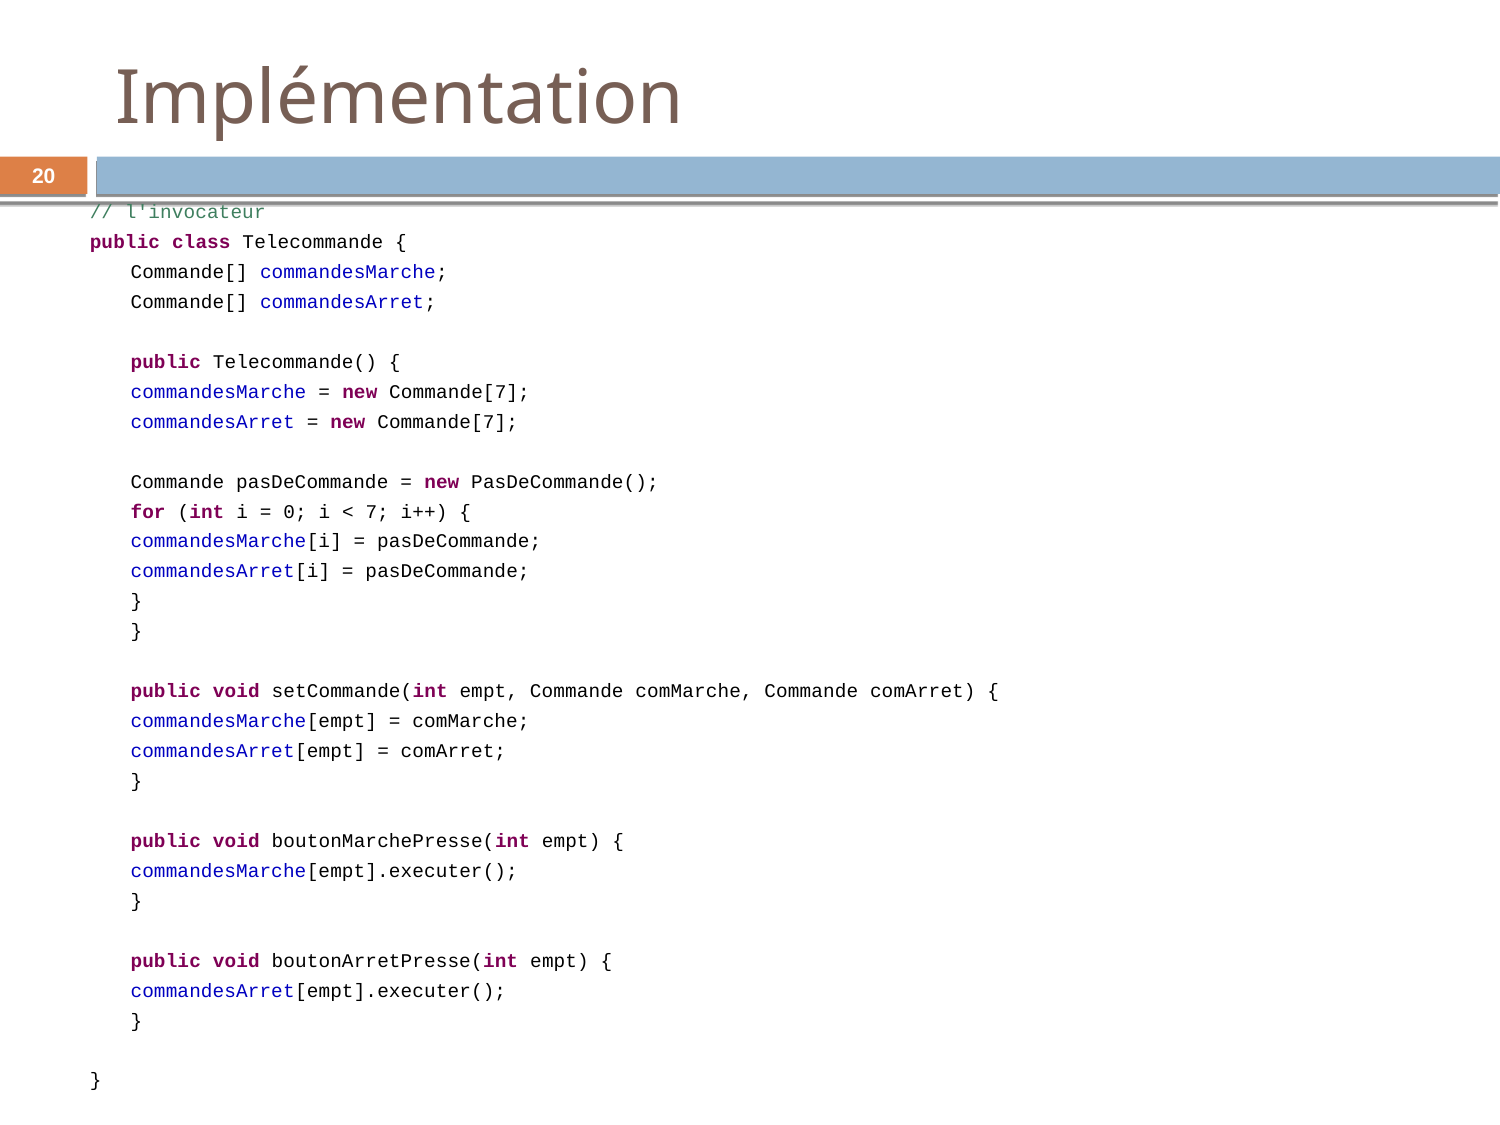

# Implémentation
// l'invocateur
public class Telecommande {
	Commande[] commandesMarche;
	Commande[] commandesArret;
	public Telecommande() {
		commandesMarche = new Commande[7];
		commandesArret = new Commande[7];
		Commande pasDeCommande = new PasDeCommande();
		for (int i = 0; i < 7; i++) {
			commandesMarche[i] = pasDeCommande;
			commandesArret[i] = pasDeCommande;
		}
	}
	public void setCommande(int empt, Commande comMarche, Commande comArret) {
		commandesMarche[empt] = comMarche;
		commandesArret[empt] = comArret;
	}
	public void boutonMarchePresse(int empt) {
		commandesMarche[empt].executer();
	}
	public void boutonArretPresse(int empt) {
		commandesArret[empt].executer();
	}
}